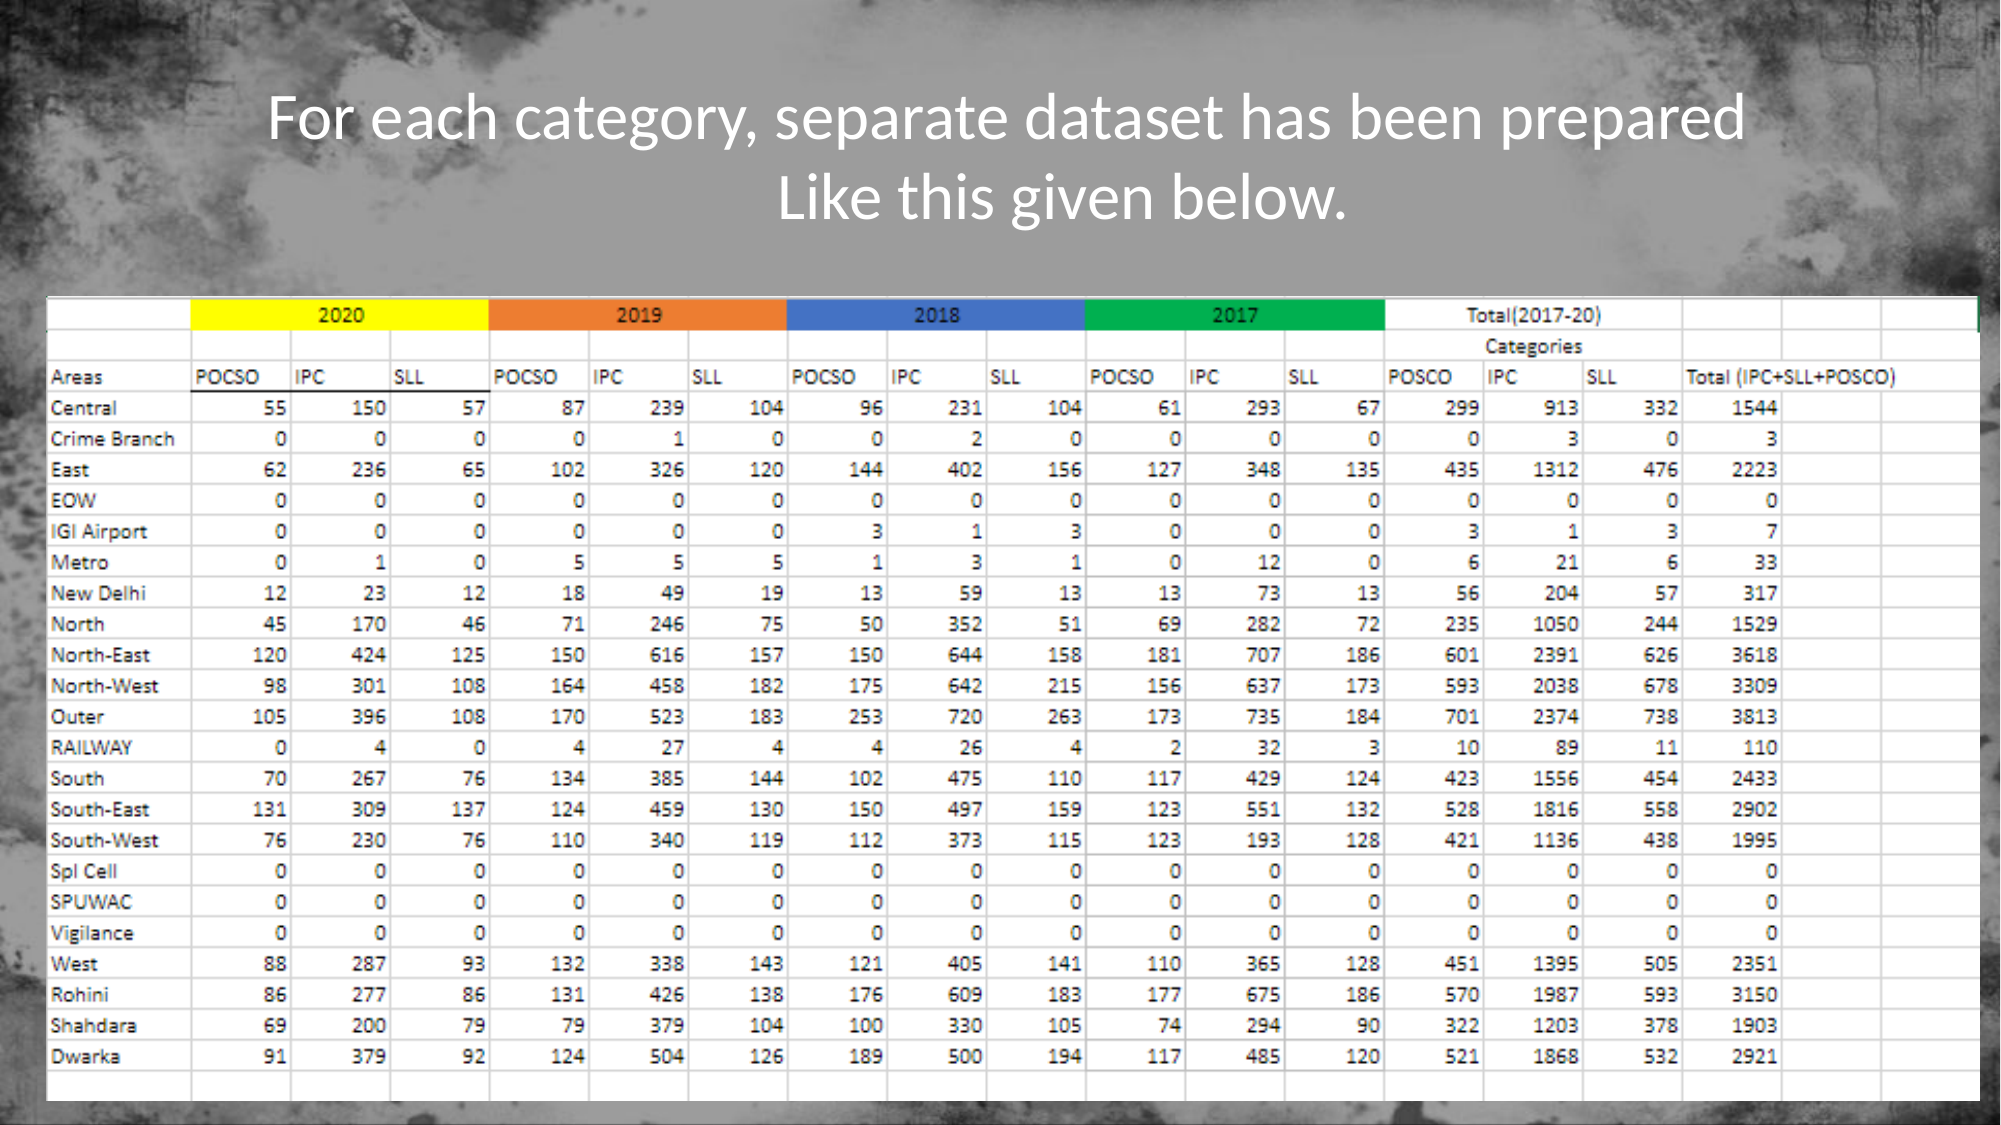

For each category, separate dataset has been prepared
                                  Like this given below.